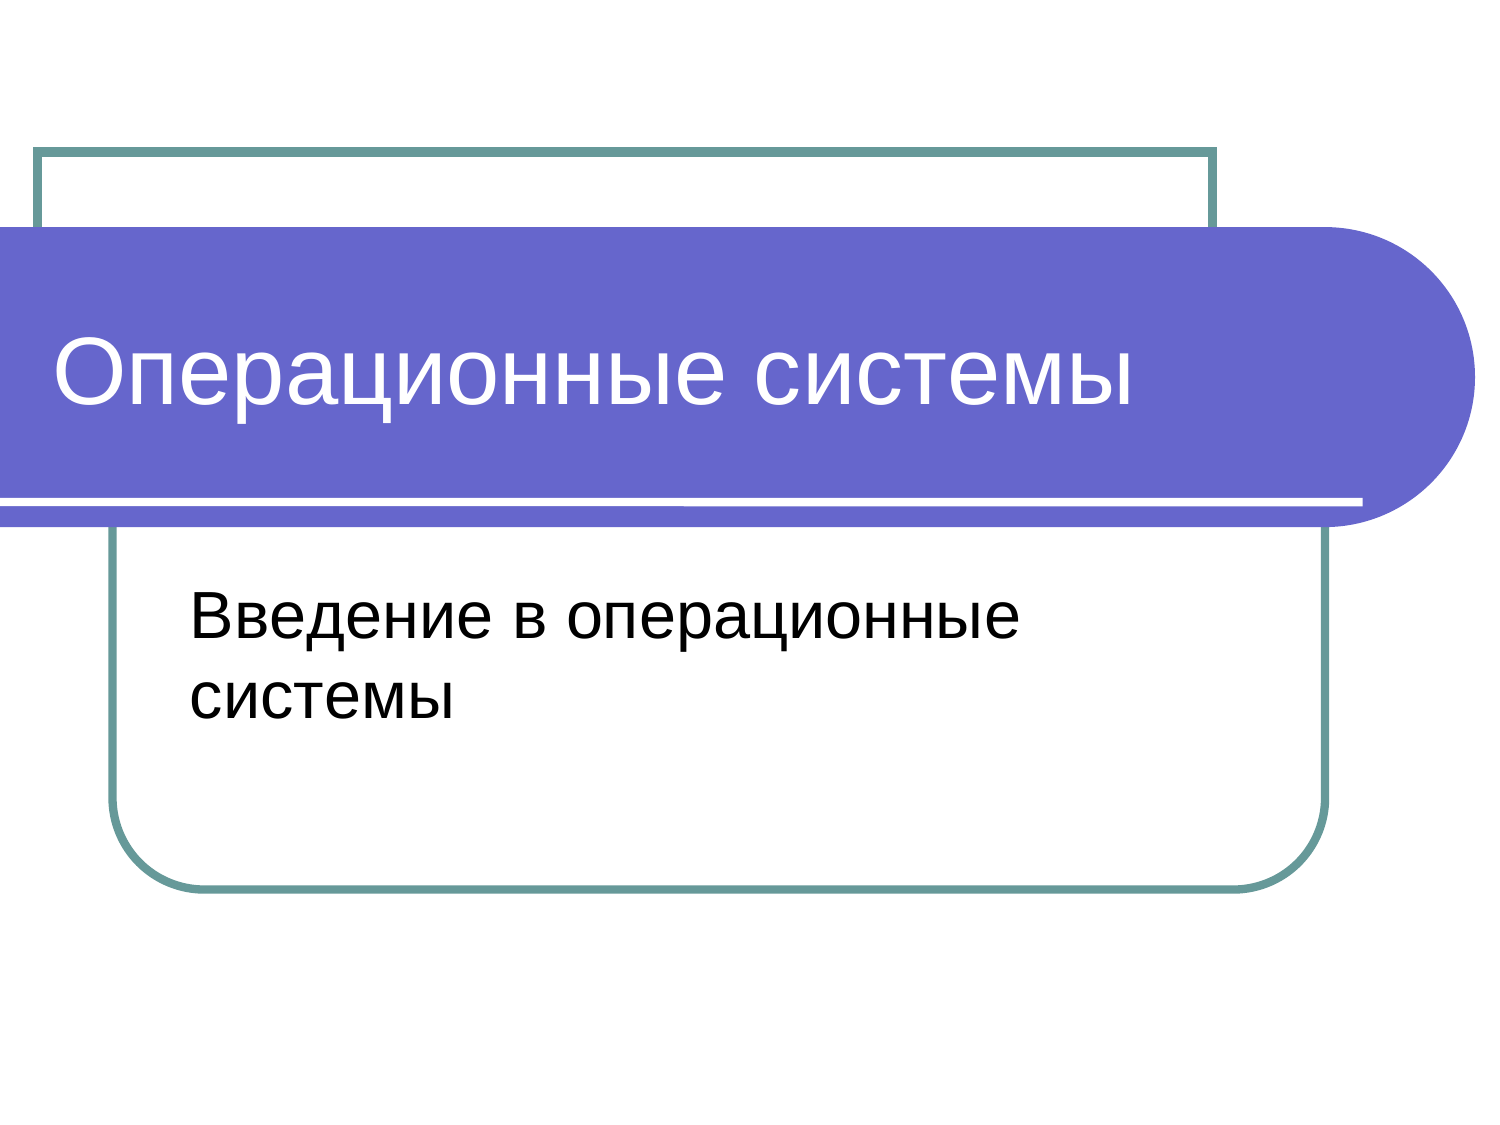

# Операционные системы
Введение в операционные системы